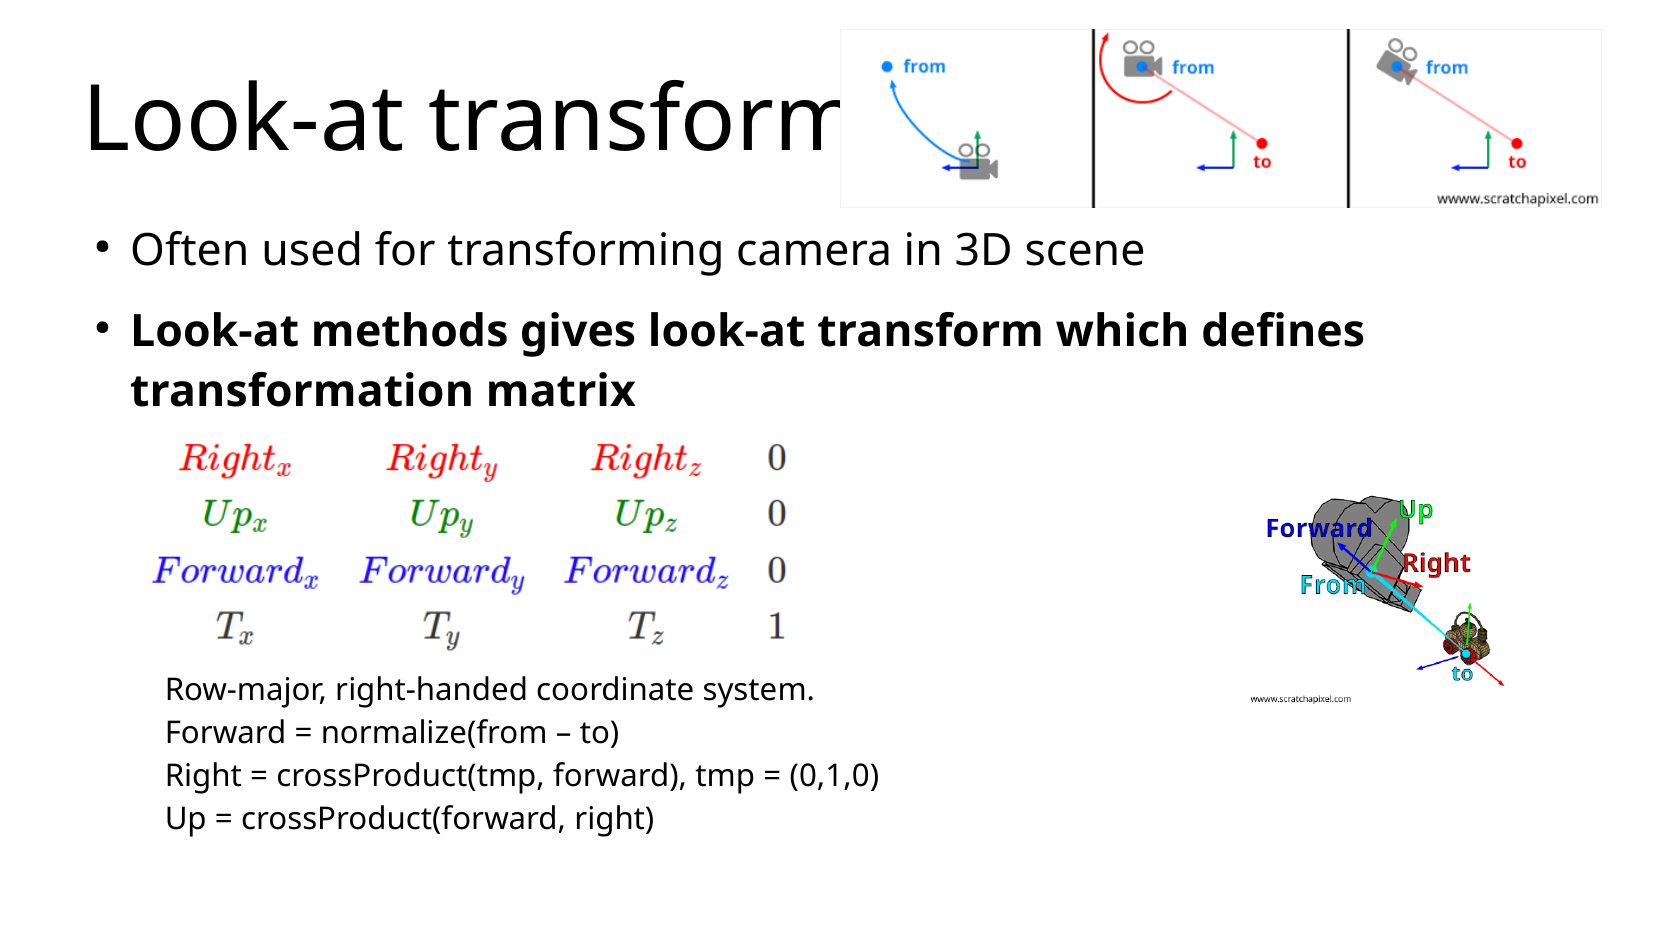

# Look-at transform
Often used for transforming camera in 3D scene
Look-at methods gives look-at transform which defines transformation matrix
Row-major, right-handed coordinate system.
Forward = normalize(from – to)
Right = crossProduct(tmp, forward), tmp = (0,1,0)
Up = crossProduct(forward, right)